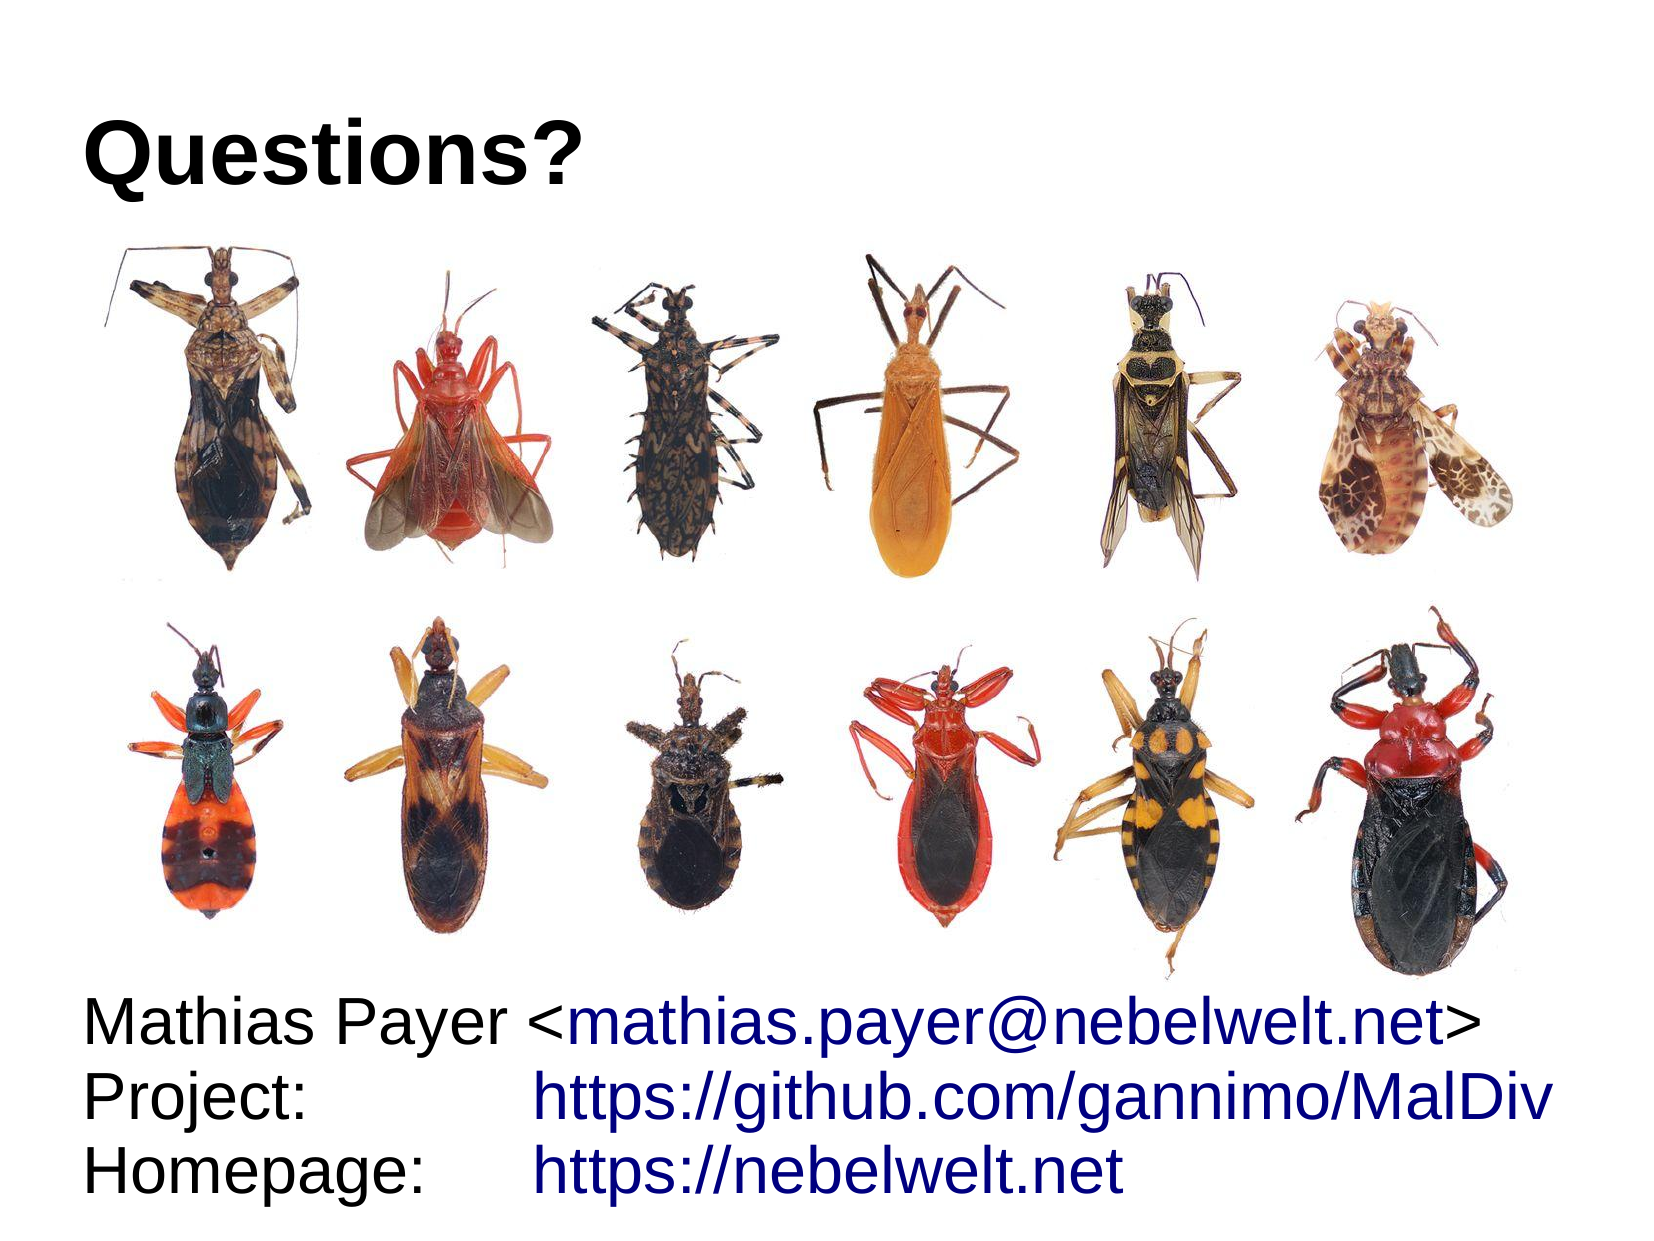

# Questions?
Mathias Payer <mathias.payer@nebelwelt.net>
Project: 			https://github.com/gannimo/MalDiv
Homepage: 		https://nebelwelt.net